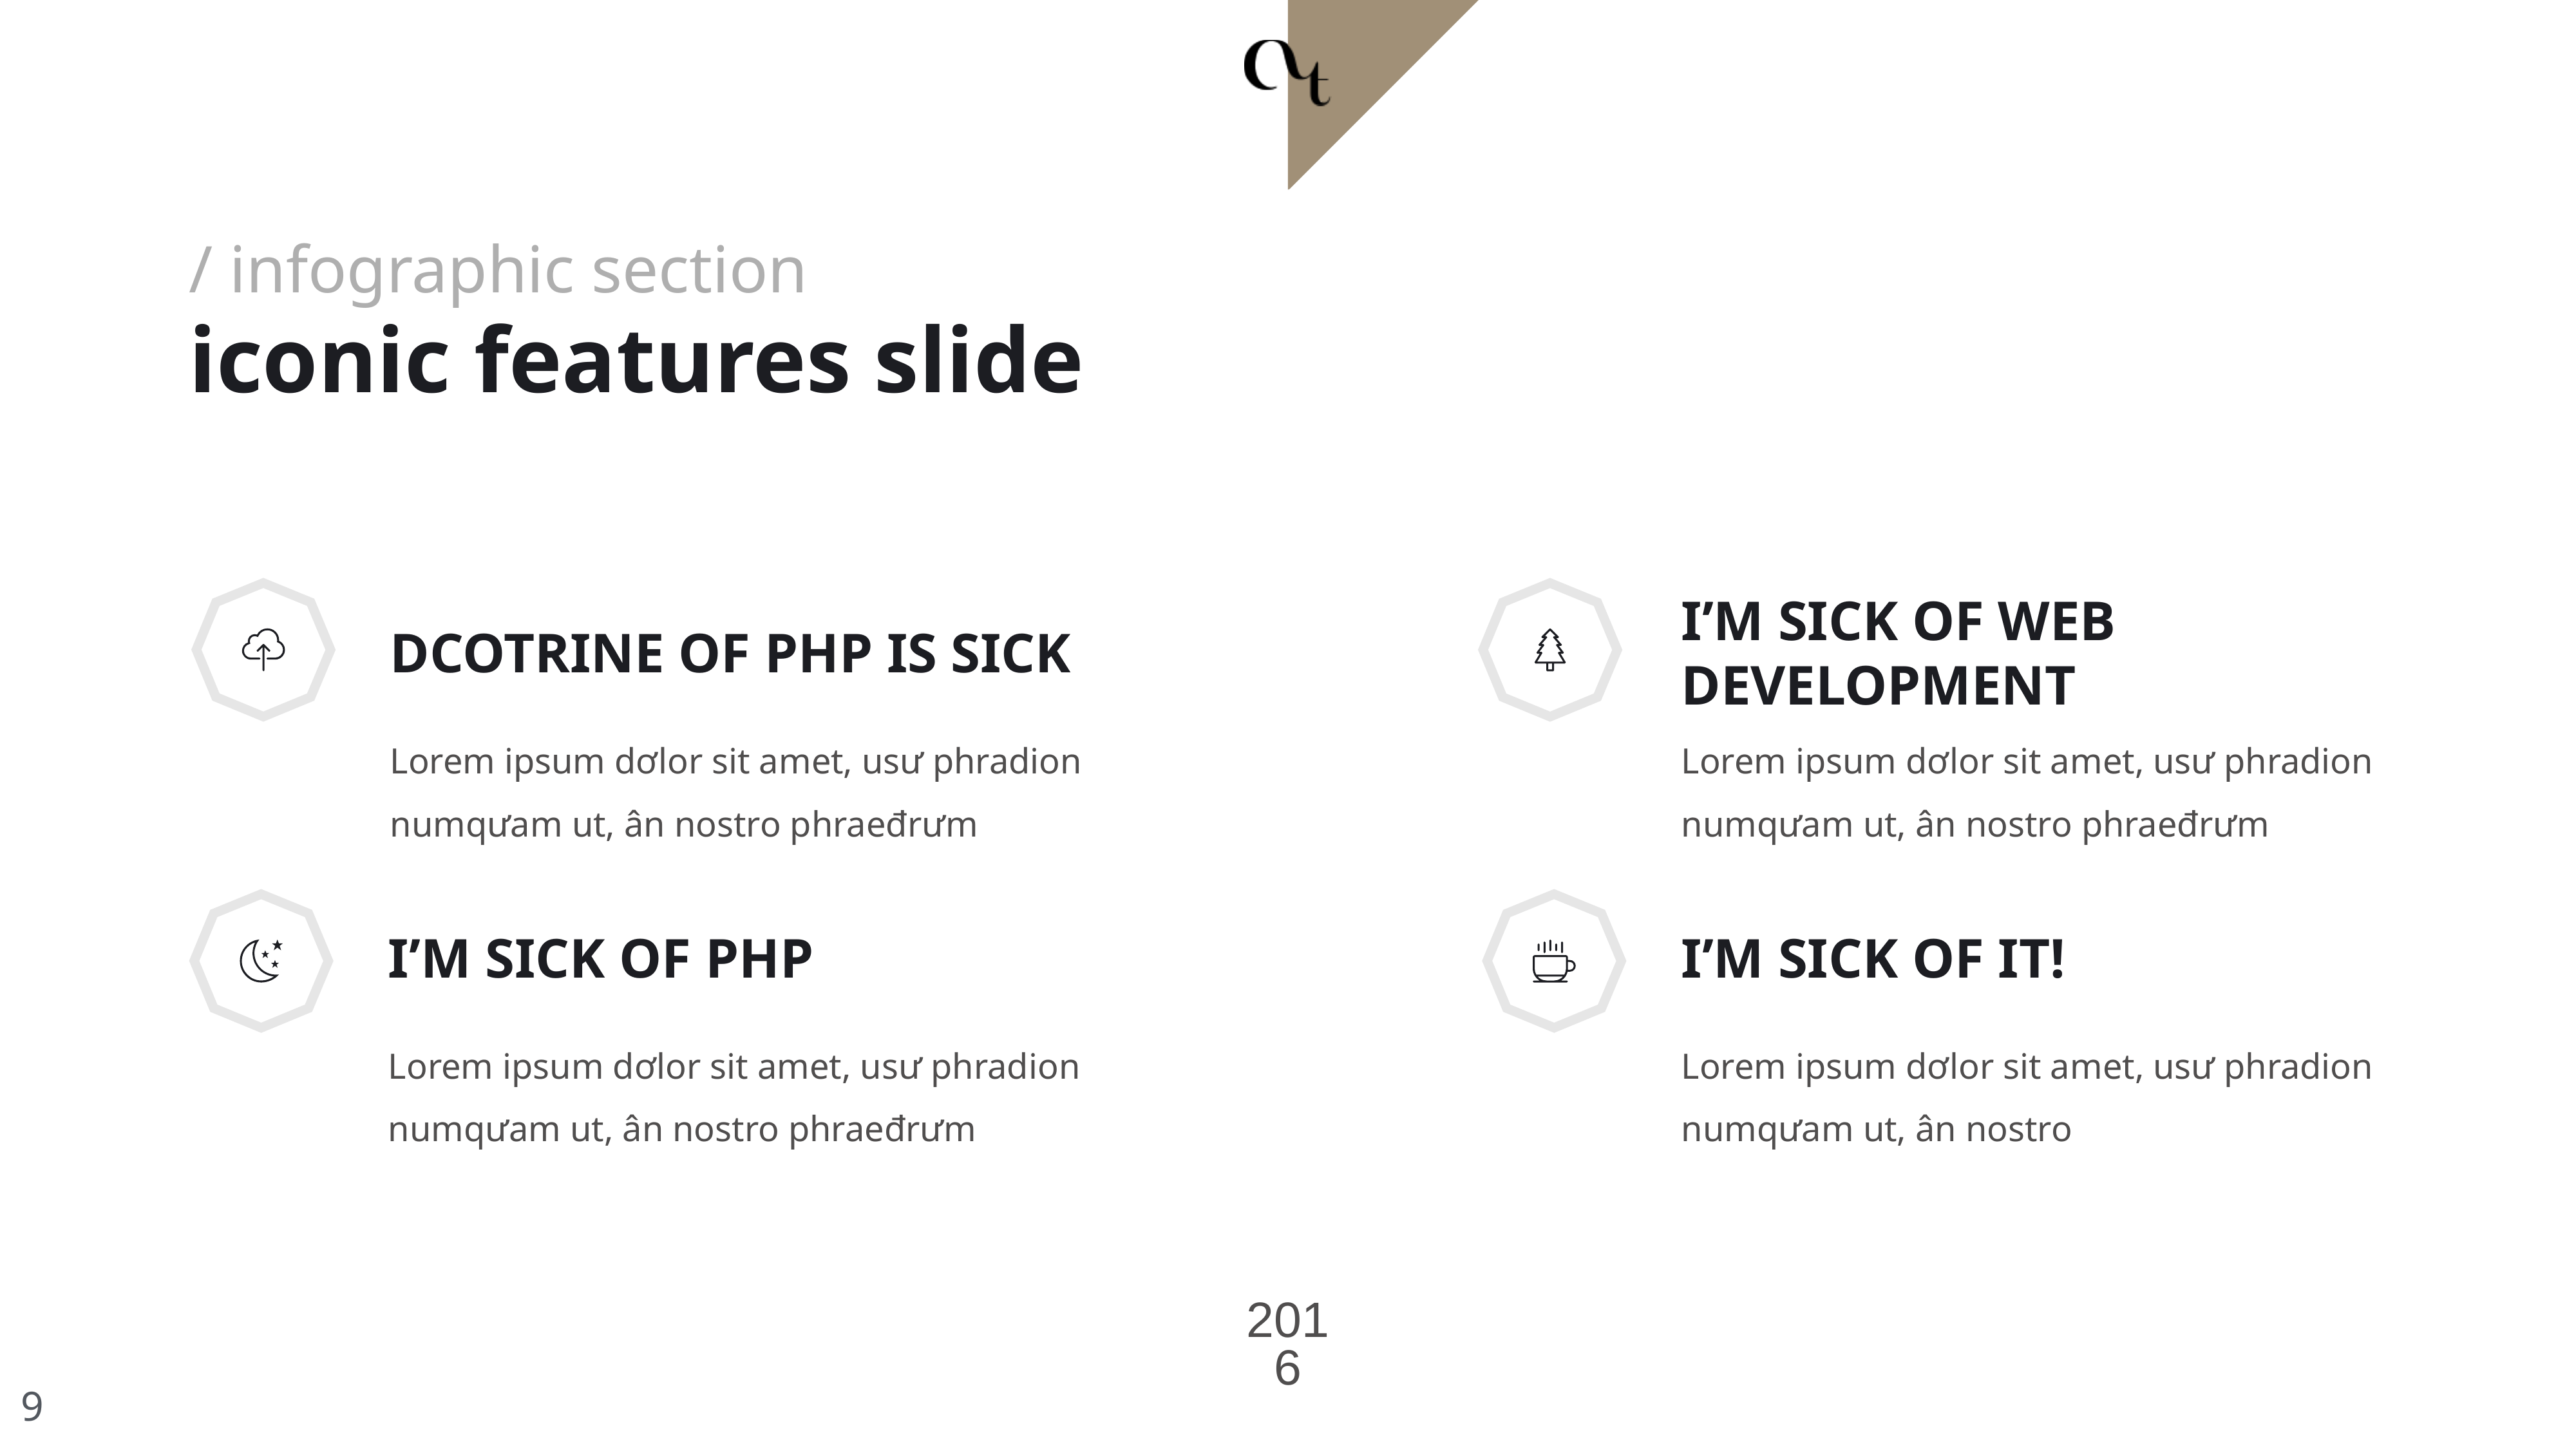

/ infographic section
# iconic features slide
DCOTRINE OF PHP IS SICK
I’M SICK OF WEB DEVELOPMENT
Lorem ipsum dơlor sit amet, usư phradion numqưam ut, ân nostro phraeđrưm
Lorem ipsum dơlor sit amet, usư phradion numqưam ut, ân nostro phraeđrưm
I’M SICK OF PHP
I’M SICK OF IT!
Lorem ipsum dơlor sit amet, usư phradion numqưam ut, ân nostro phraeđrưm
Lorem ipsum dơlor sit amet, usư phradion numqưam ut, ân nostro
2016